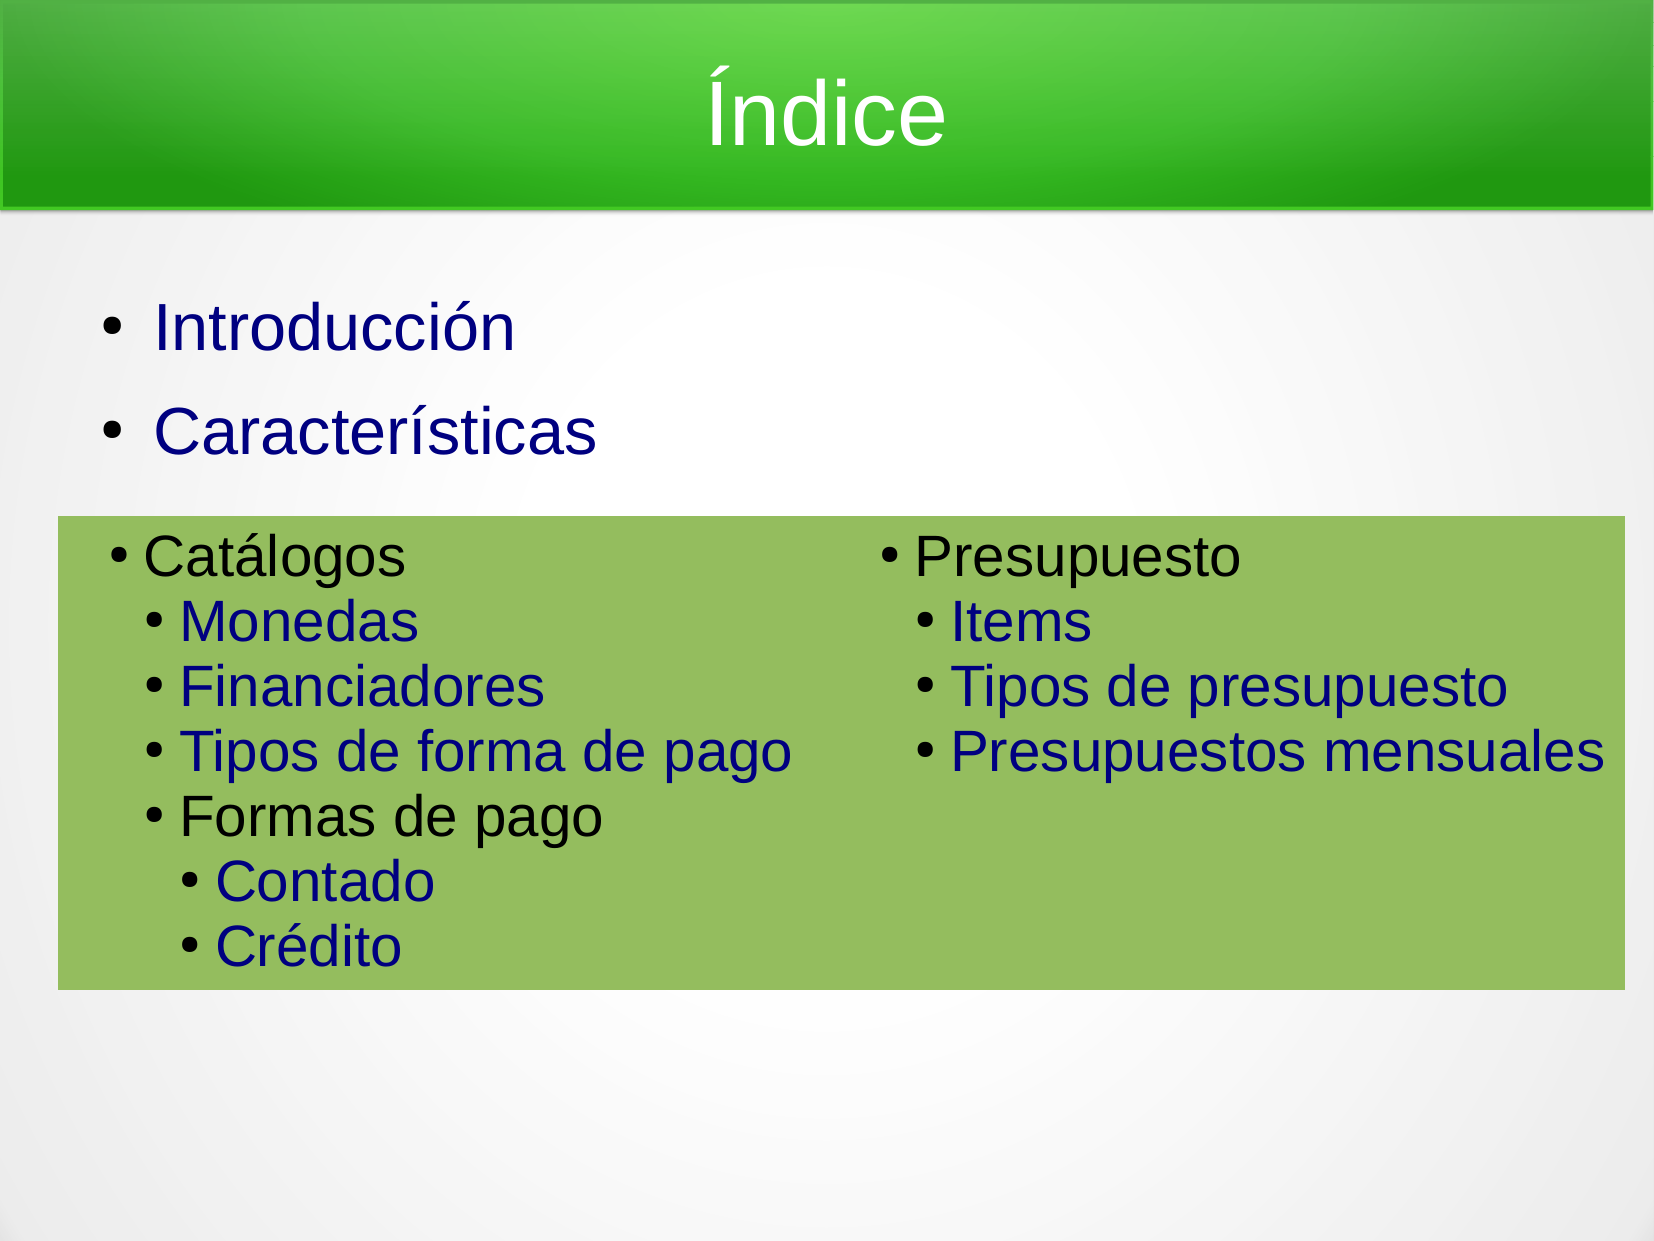

# Índice
Introducción
Características
| Catálogos Monedas Financiadores Tipos de forma de pago Formas de pago Contado Crédito | Presupuesto Items Tipos de presupuesto Presupuestos mensuales |
| --- | --- |